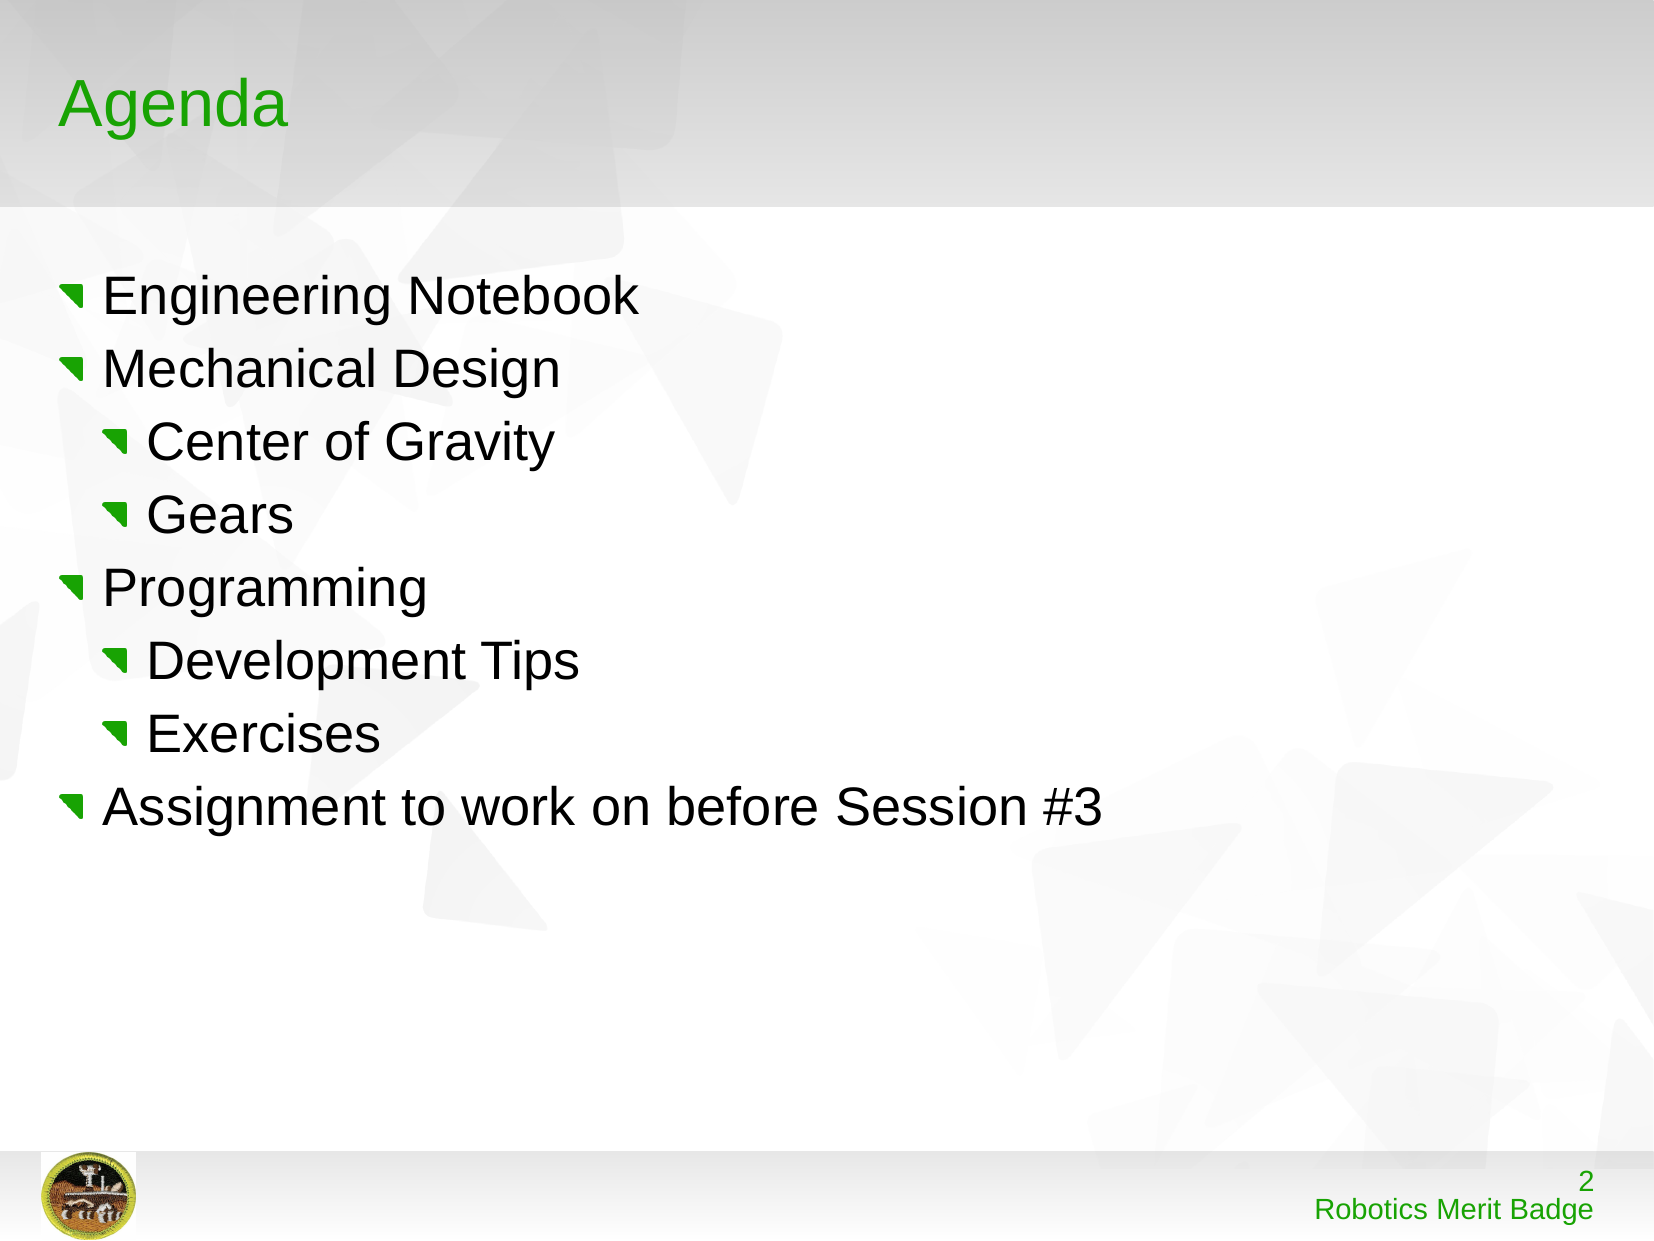

# Agenda
Engineering Notebook
Mechanical Design
Center of Gravity
Gears
Programming
Development Tips
Exercises
Assignment to work on before Session #3
2
Robotics Merit Badge